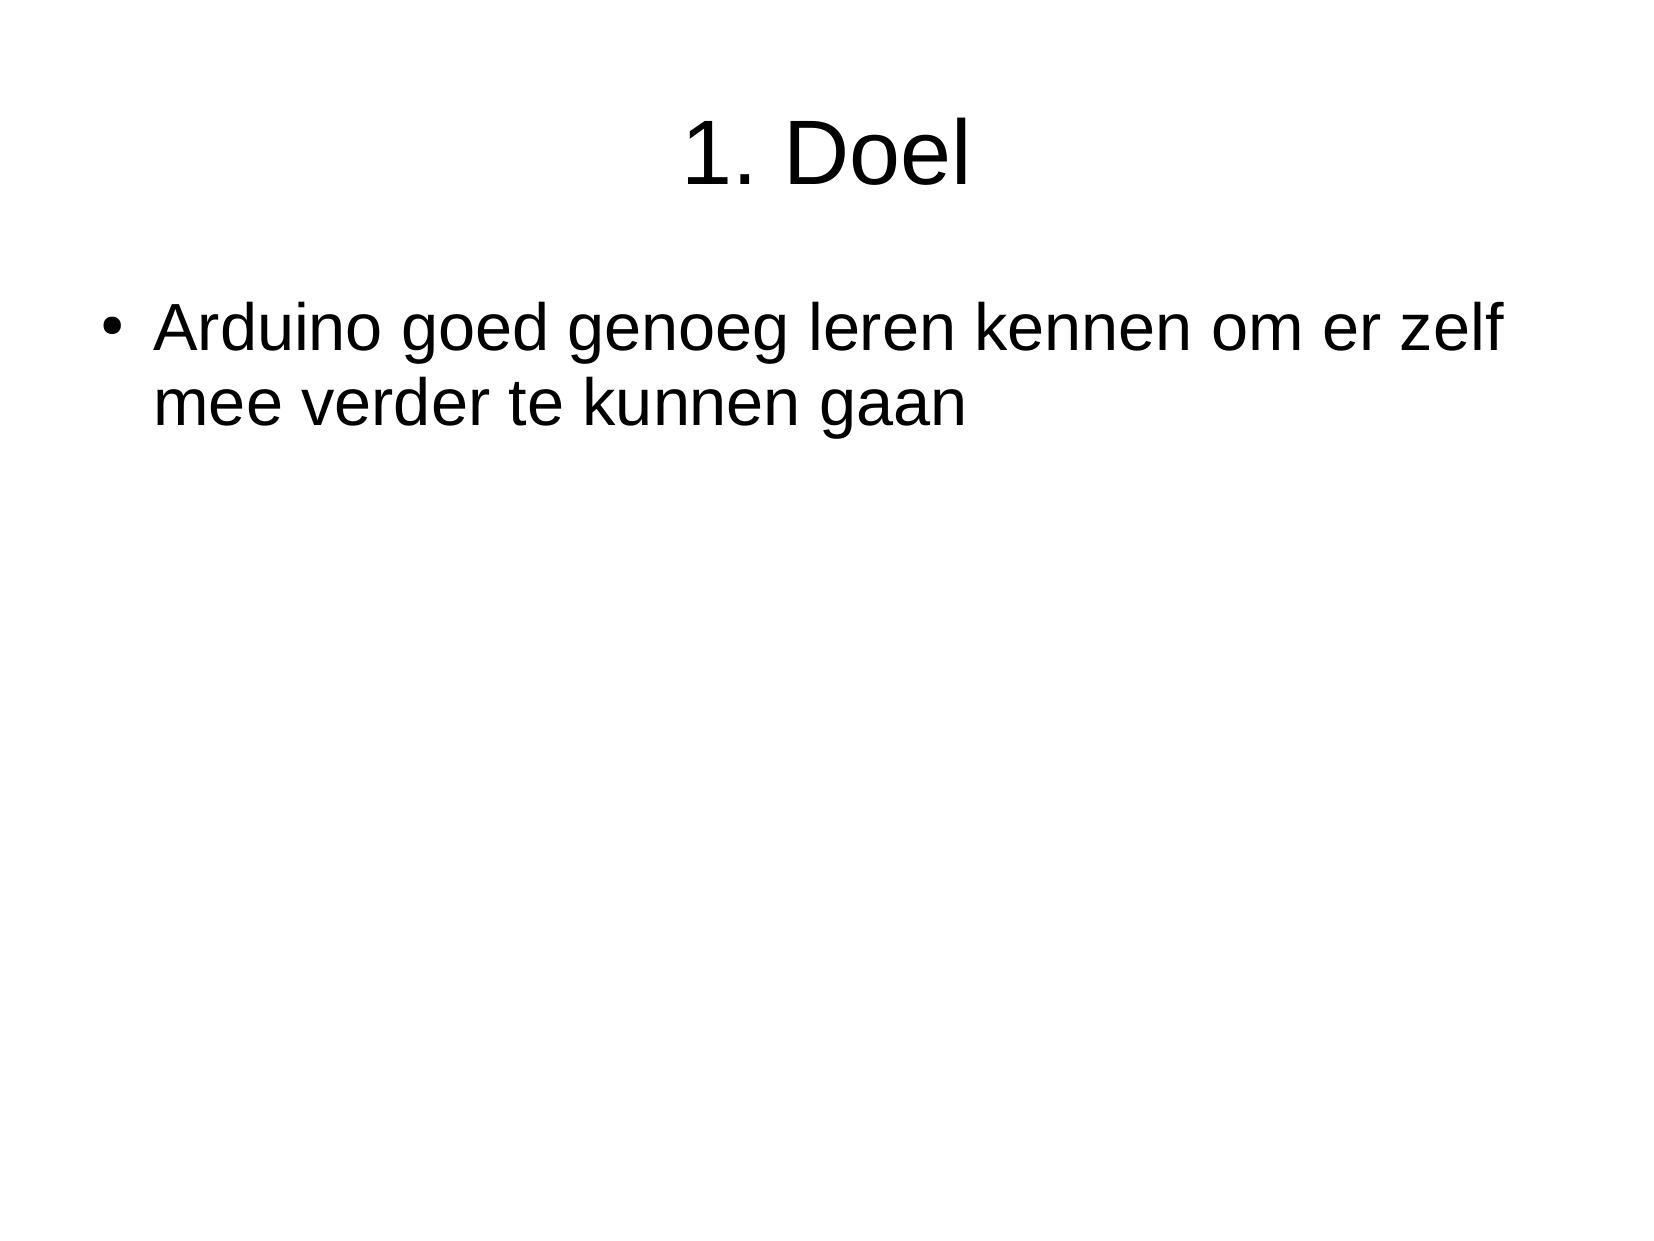

# 1. Doel
Arduino goed genoeg leren kennen om er zelf mee verder te kunnen gaan